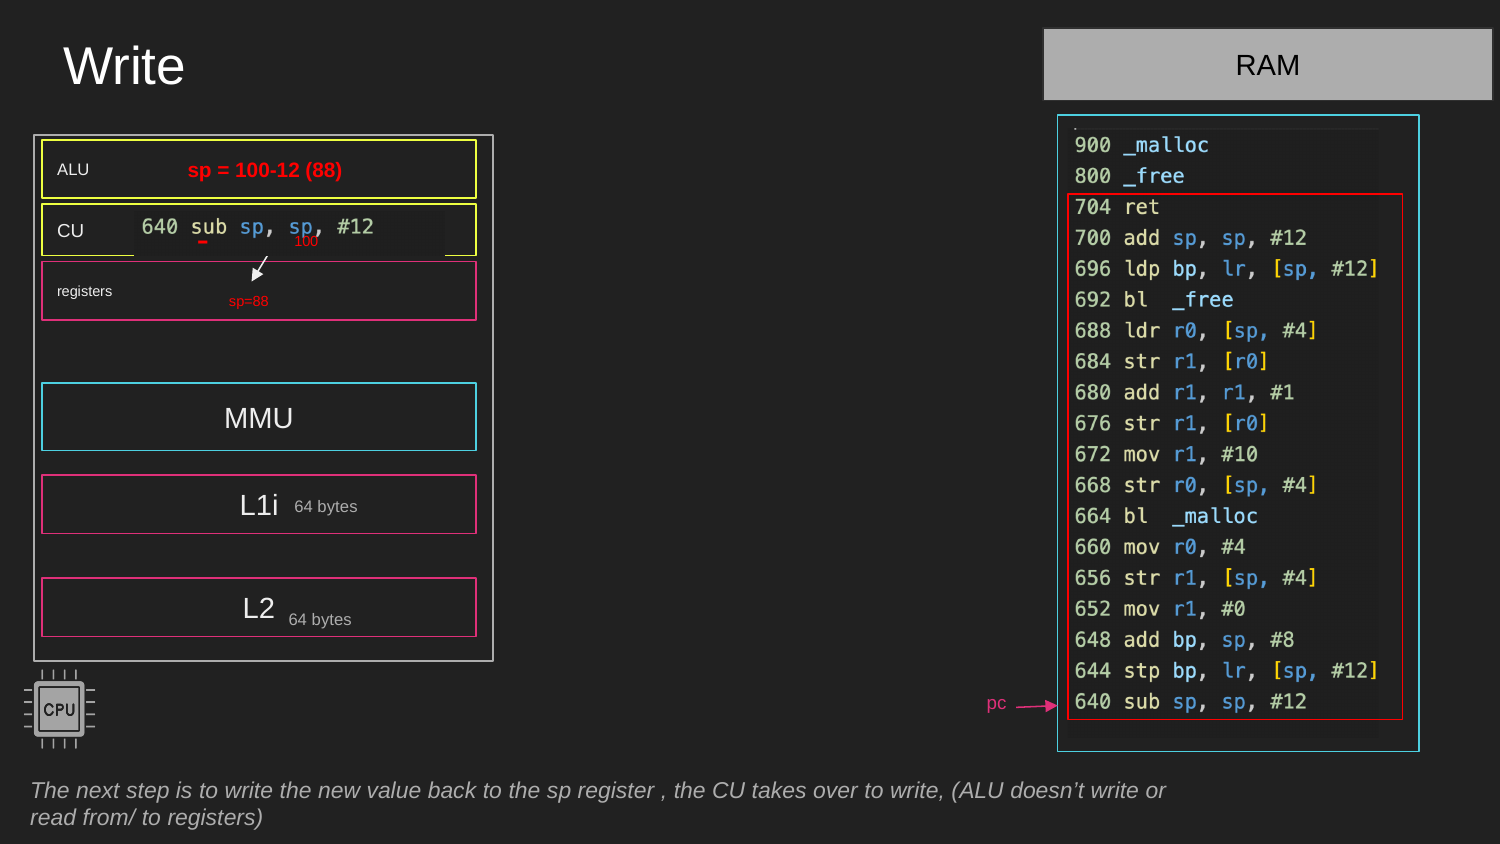

# Write
RAM
ALU
sp = 100-12 (88)
-
CU
100
registers
sp=88
MMU
L1i
64 bytes
L2
64 bytes
pc
The next step is to write the new value back to the sp register , the CU takes over to write, (ALU doesn’t write or read from/ to registers)